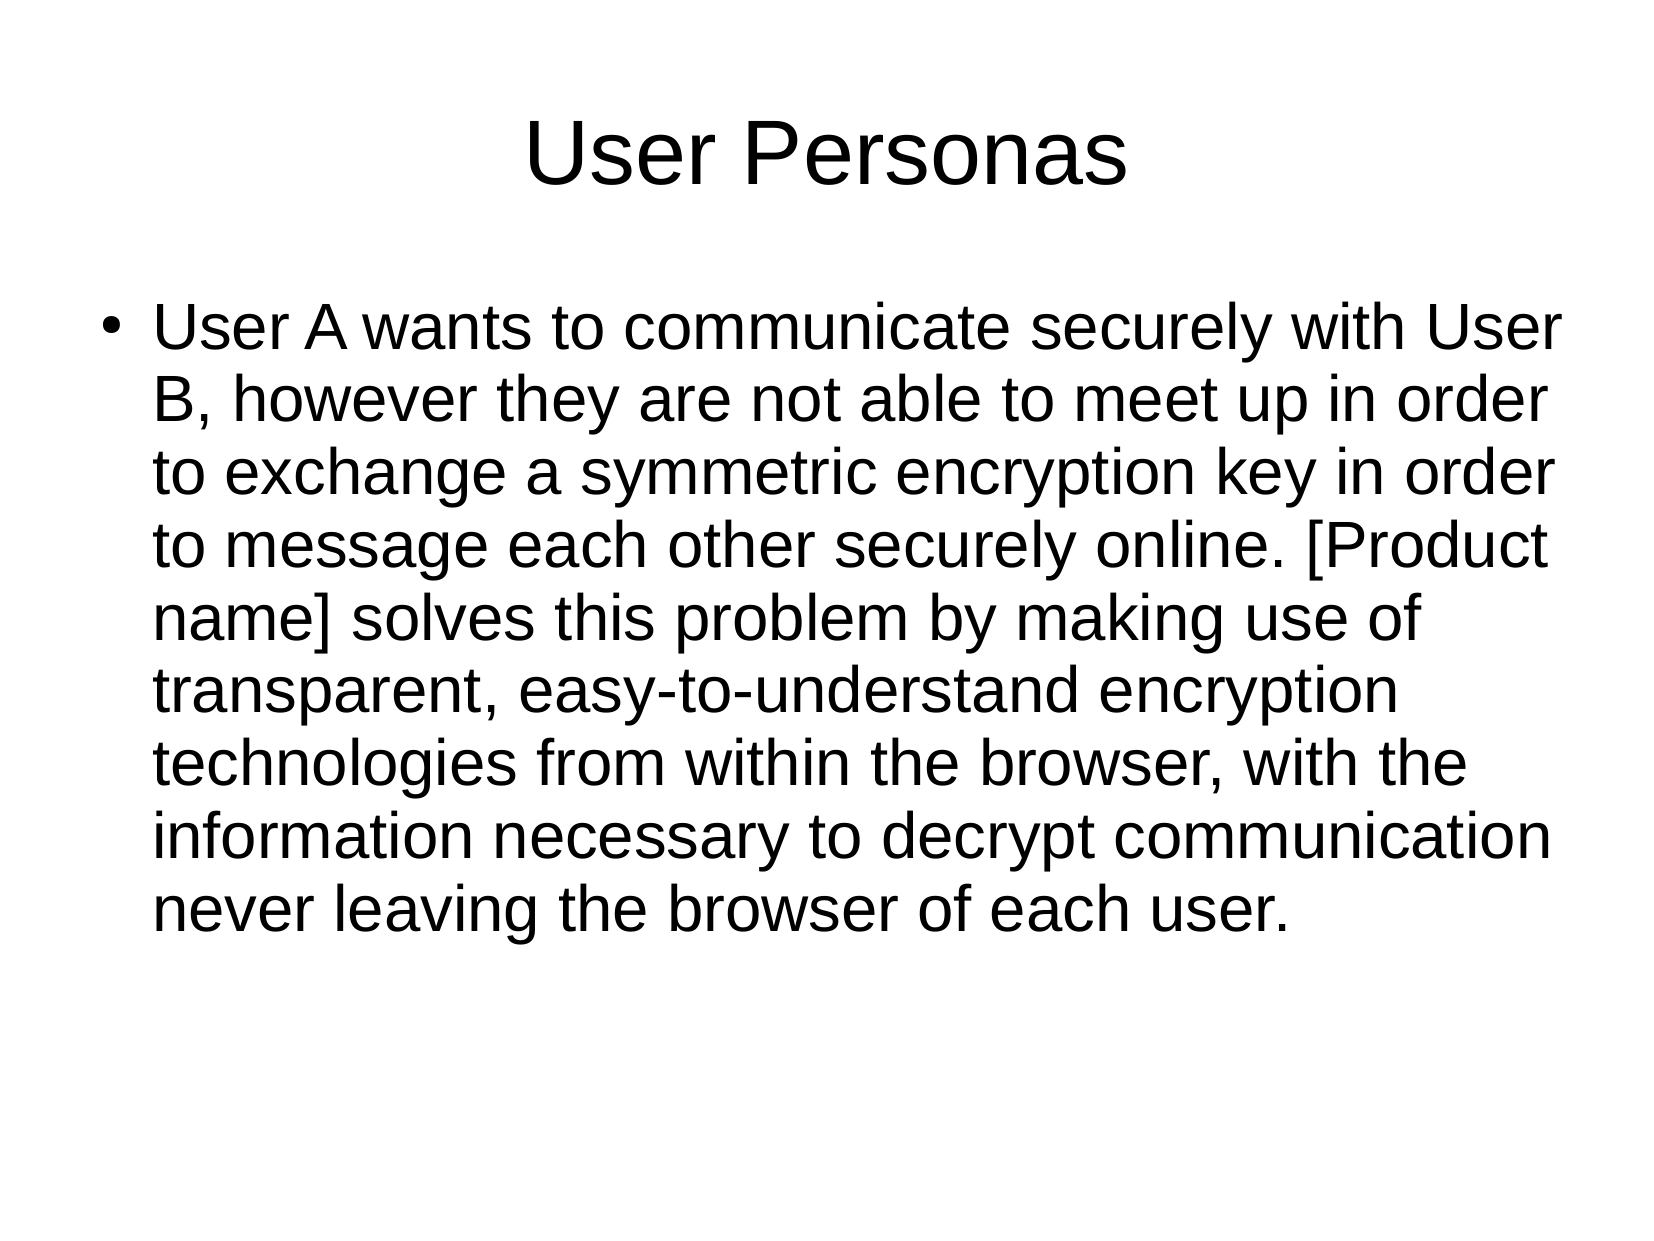

# User Personas
User A wants to communicate securely with User B, however they are not able to meet up in order to exchange a symmetric encryption key in order to message each other securely online. [Product name] solves this problem by making use of transparent, easy-to-understand encryption technologies from within the browser, with the information necessary to decrypt communication never leaving the browser of each user.